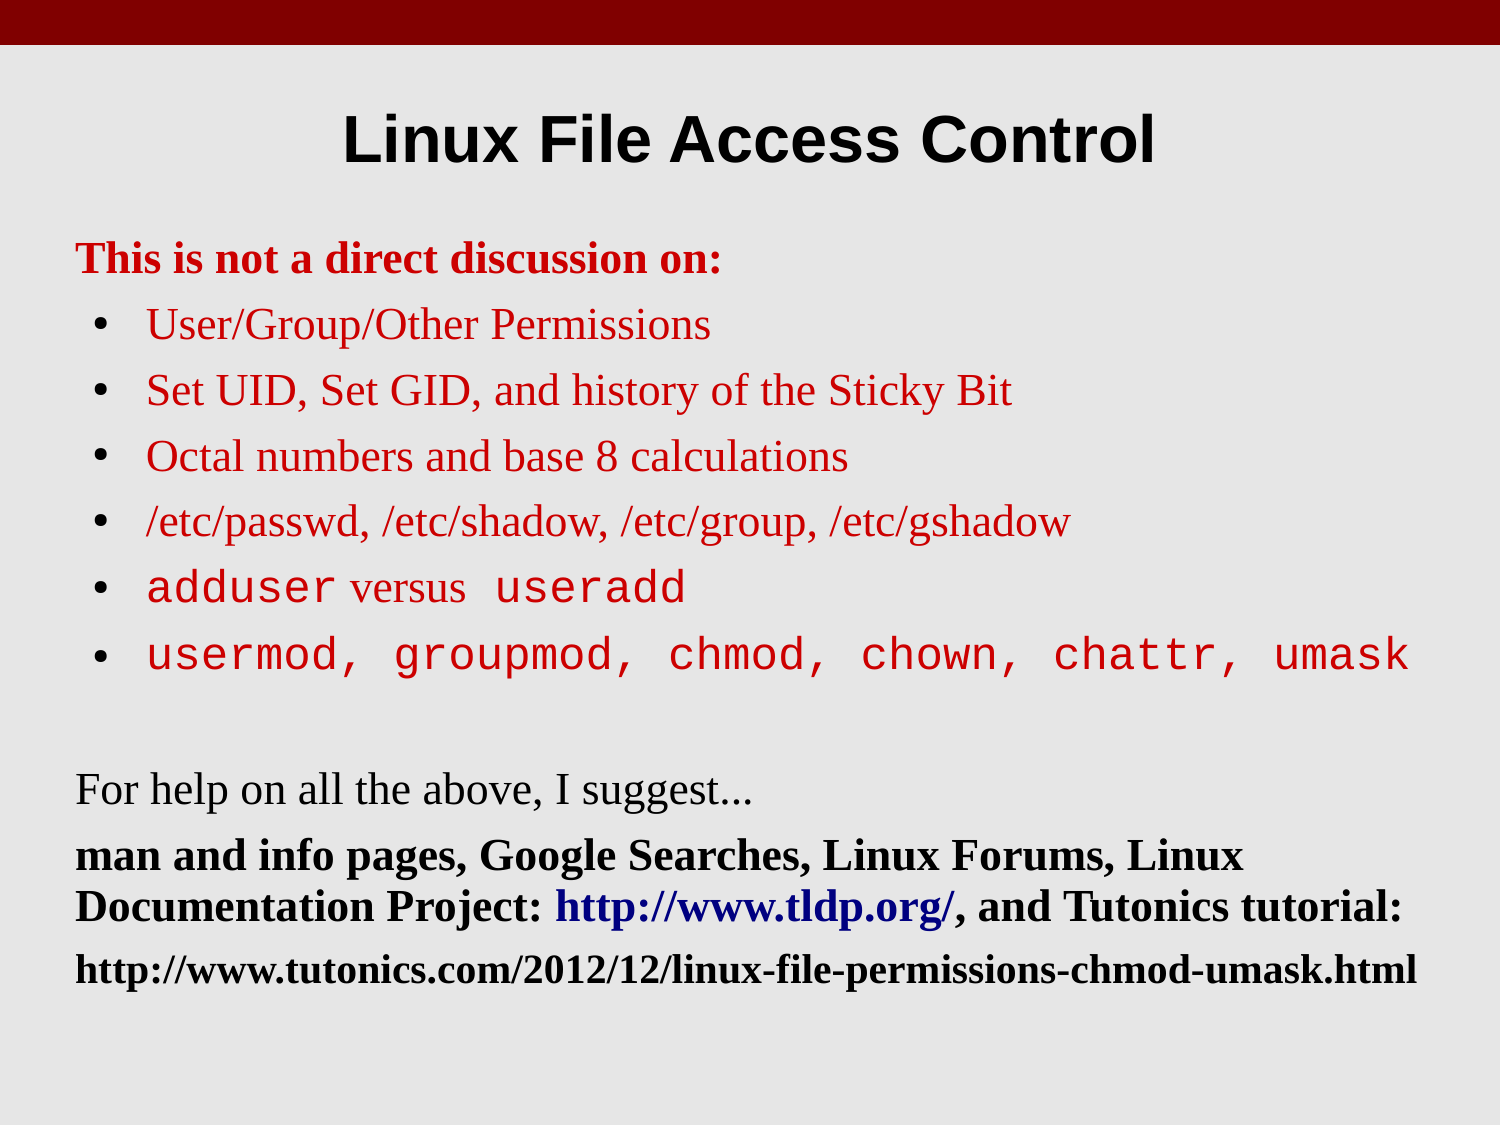

# Linux File Access Control
This is not a direct discussion on:
User/Group/Other Permissions
Set UID, Set GID, and history of the Sticky Bit
Octal numbers and base 8 calculations
/etc/passwd, /etc/shadow, /etc/group, /etc/gshadow
adduser versus useradd
usermod, groupmod, chmod, chown, chattr, umask
For help on all the above, I suggest...
man and info pages, Google Searches, Linux Forums, Linux Documentation Project: http://www.tldp.org/, and Tutonics tutorial:
http://www.tutonics.com/2012/12/linux-file-permissions-chmod-umask.html